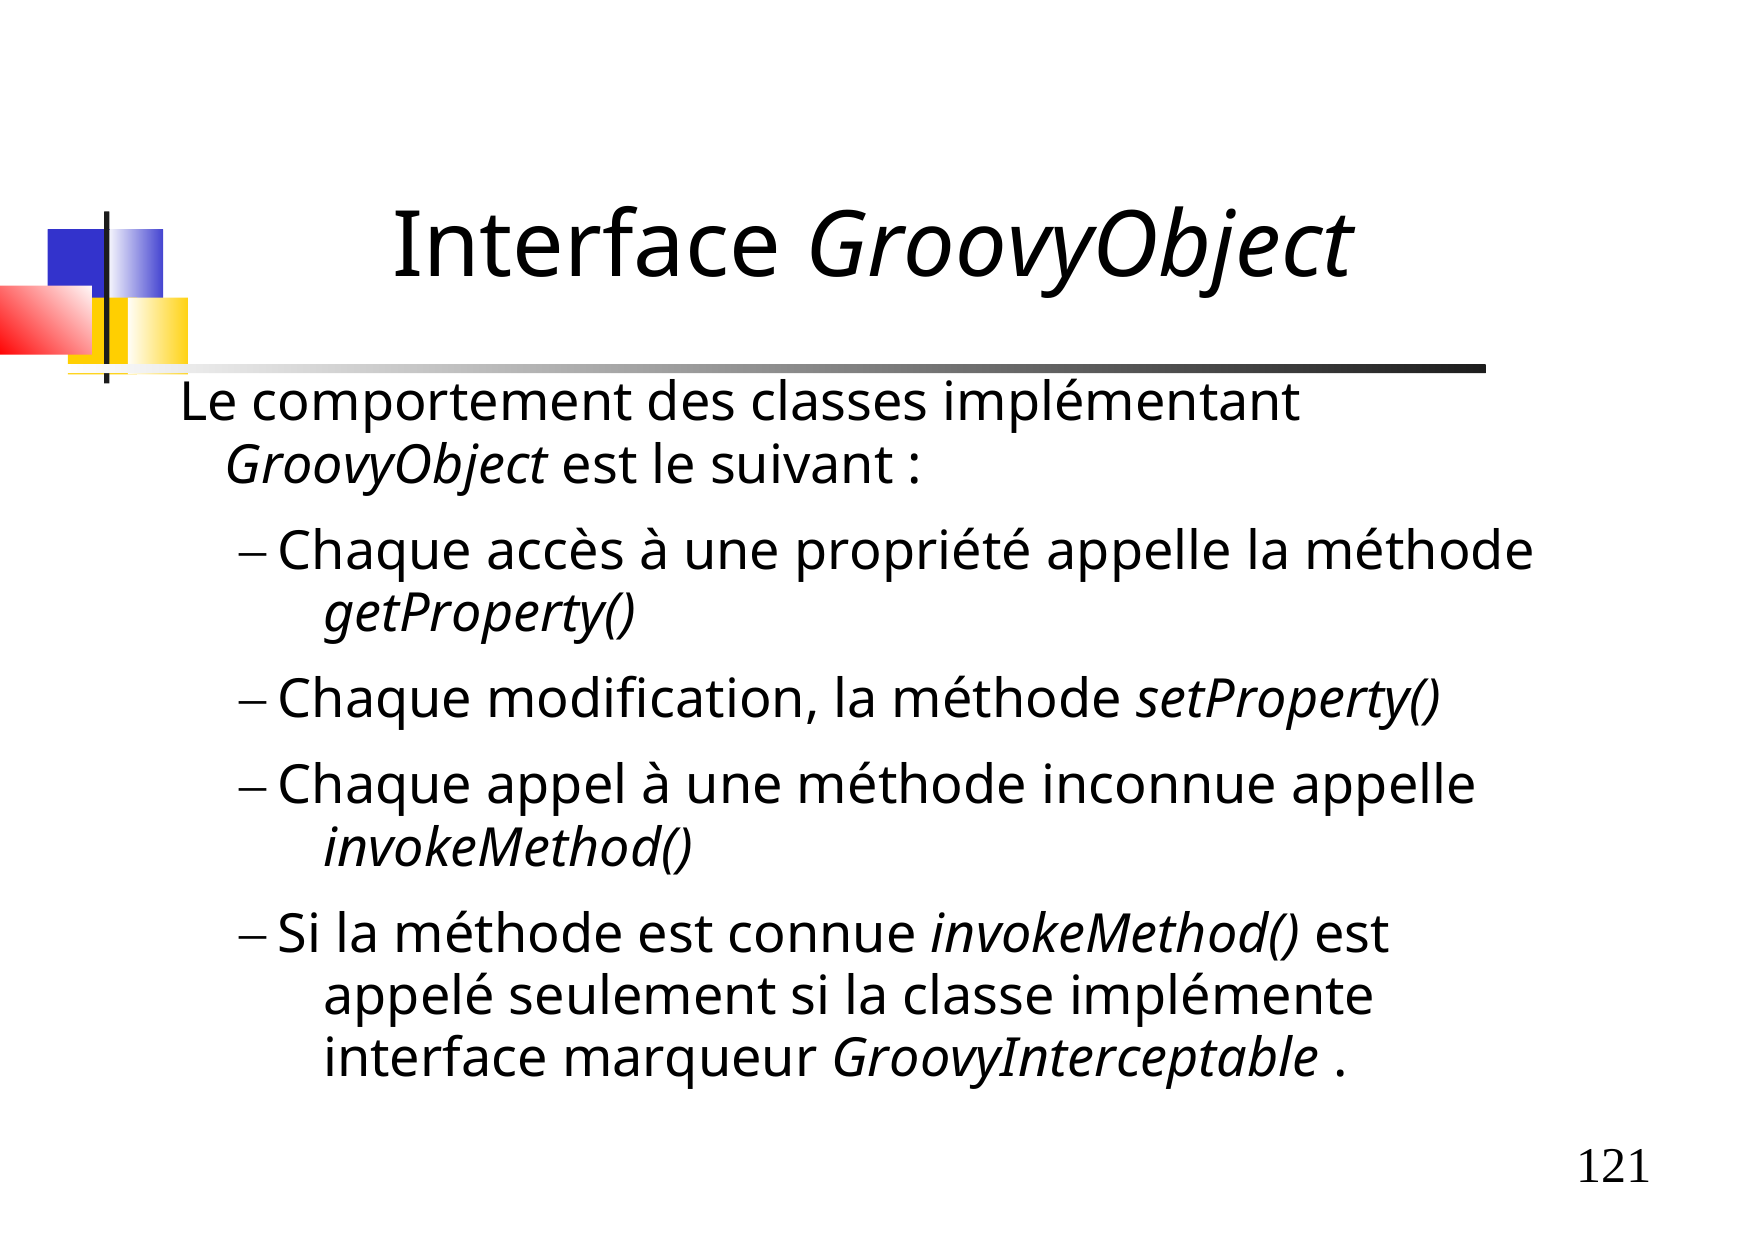

# Interface GroovyObject
Le comportement des classes implémentant GroovyObject est le suivant :
Chaque accès à une propriété appelle la méthode getProperty()
Chaque modification, la méthode setProperty()
Chaque appel à une méthode inconnue appelle invokeMethod()
Si la méthode est connue invokeMethod() est appelé seulement si la classe implémente interface marqueur GroovyInterceptable .